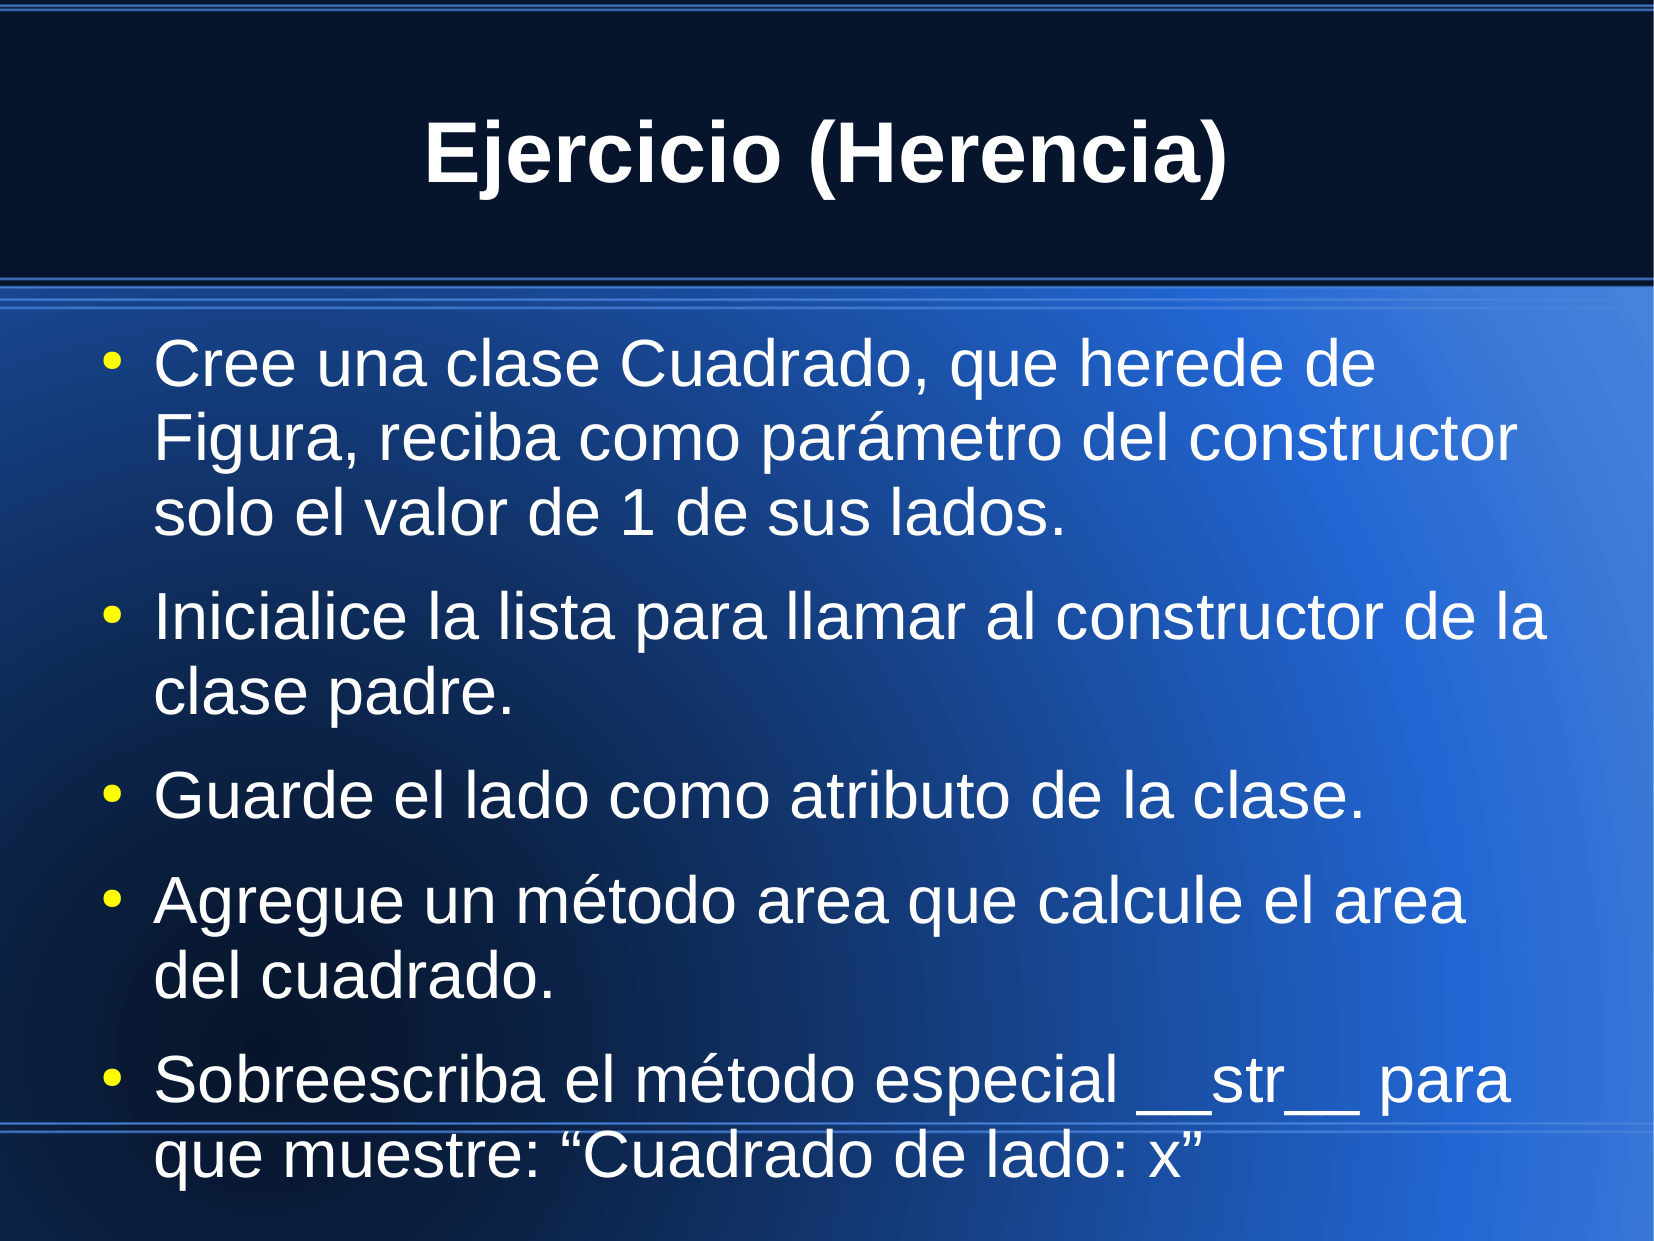

# Ejercicio (Herencia)
Cree una clase Cuadrado, que herede de Figura, reciba como parámetro del constructor solo el valor de 1 de sus lados.
Inicialice la lista para llamar al constructor de la clase padre.
Guarde el lado como atributo de la clase.
Agregue un método area que calcule el area del cuadrado.
Sobreescriba el método especial __str__ para que muestre: “Cuadrado de lado: x”